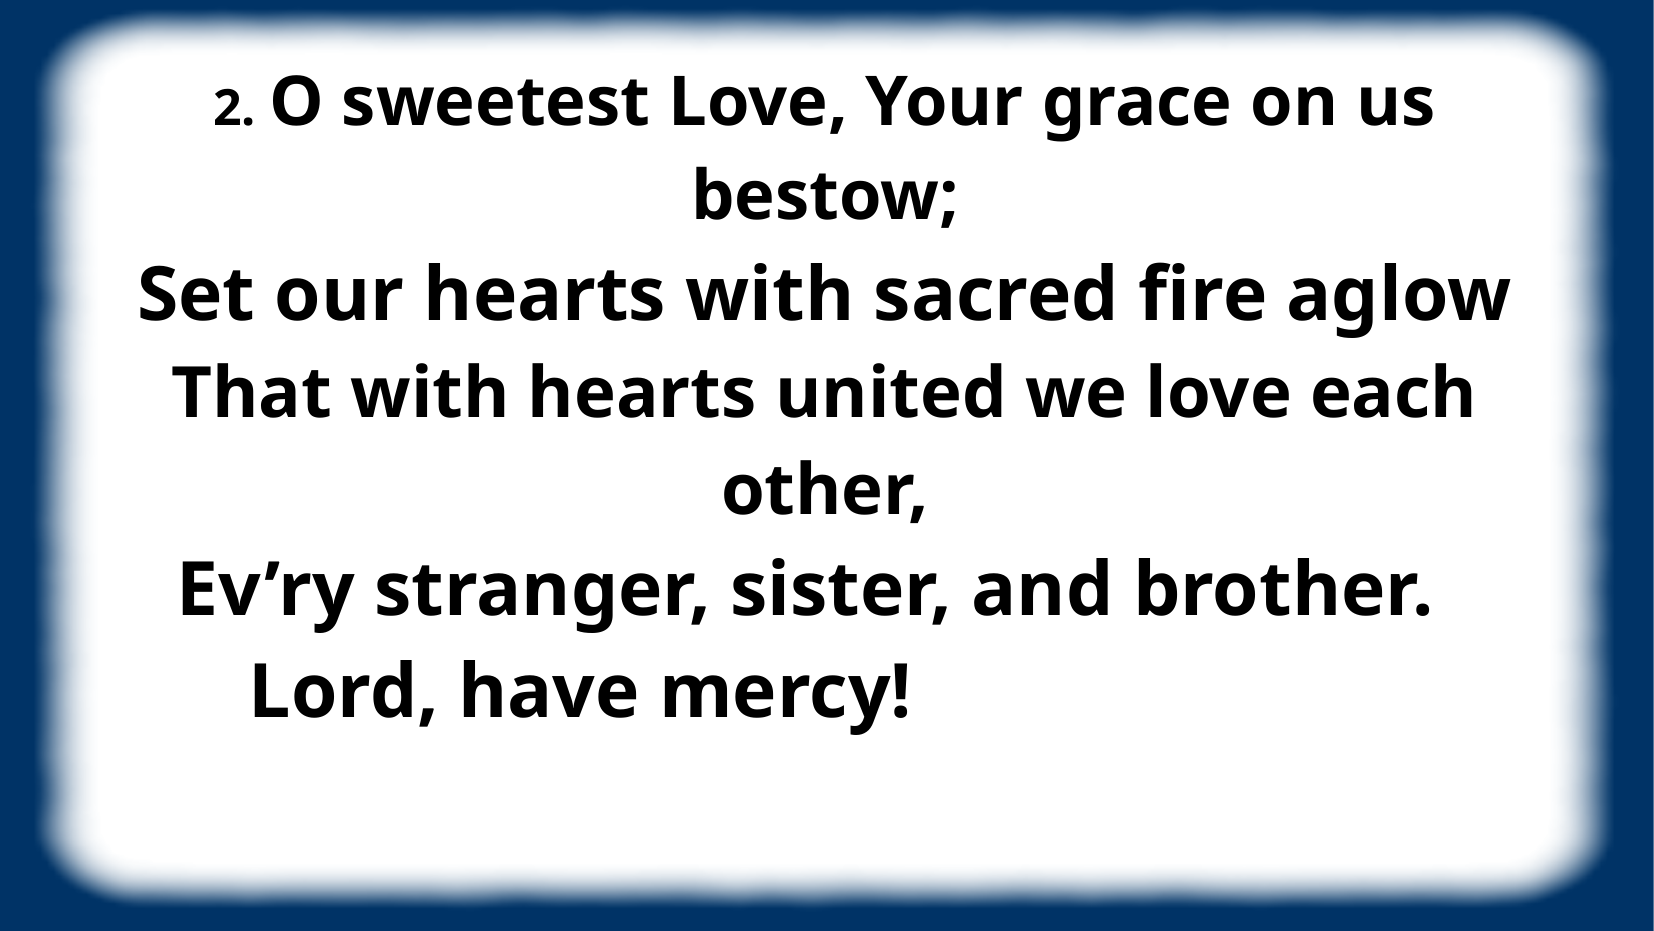

2. O sweetest Love, Your grace on us bestow;
Set our hearts with sacred fire aglow
That with hearts united we love each other,
Ev’ry stranger, sister, and brother.
 Lord, have mercy!